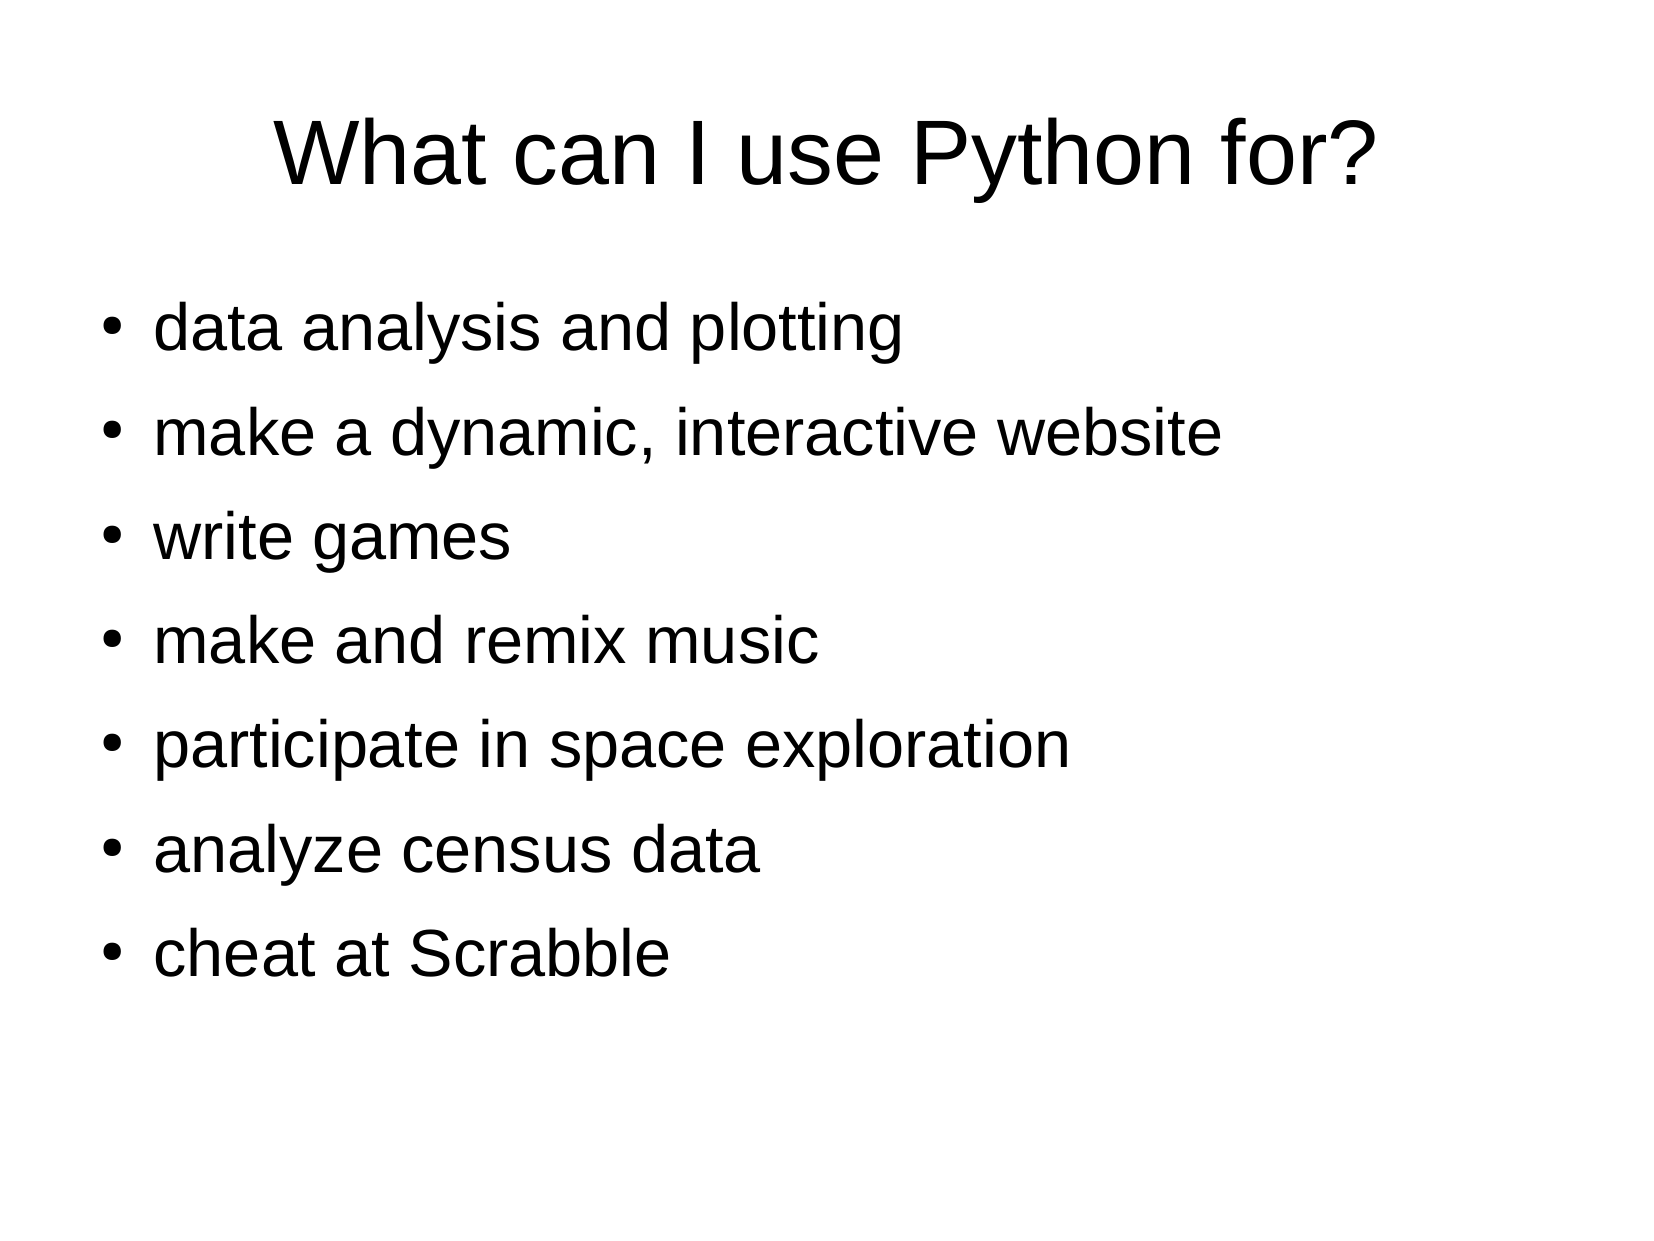

# What can I use Python for?
data analysis and plotting
make a dynamic, interactive website
write games
make and remix music
participate in space exploration
analyze census data
cheat at Scrabble